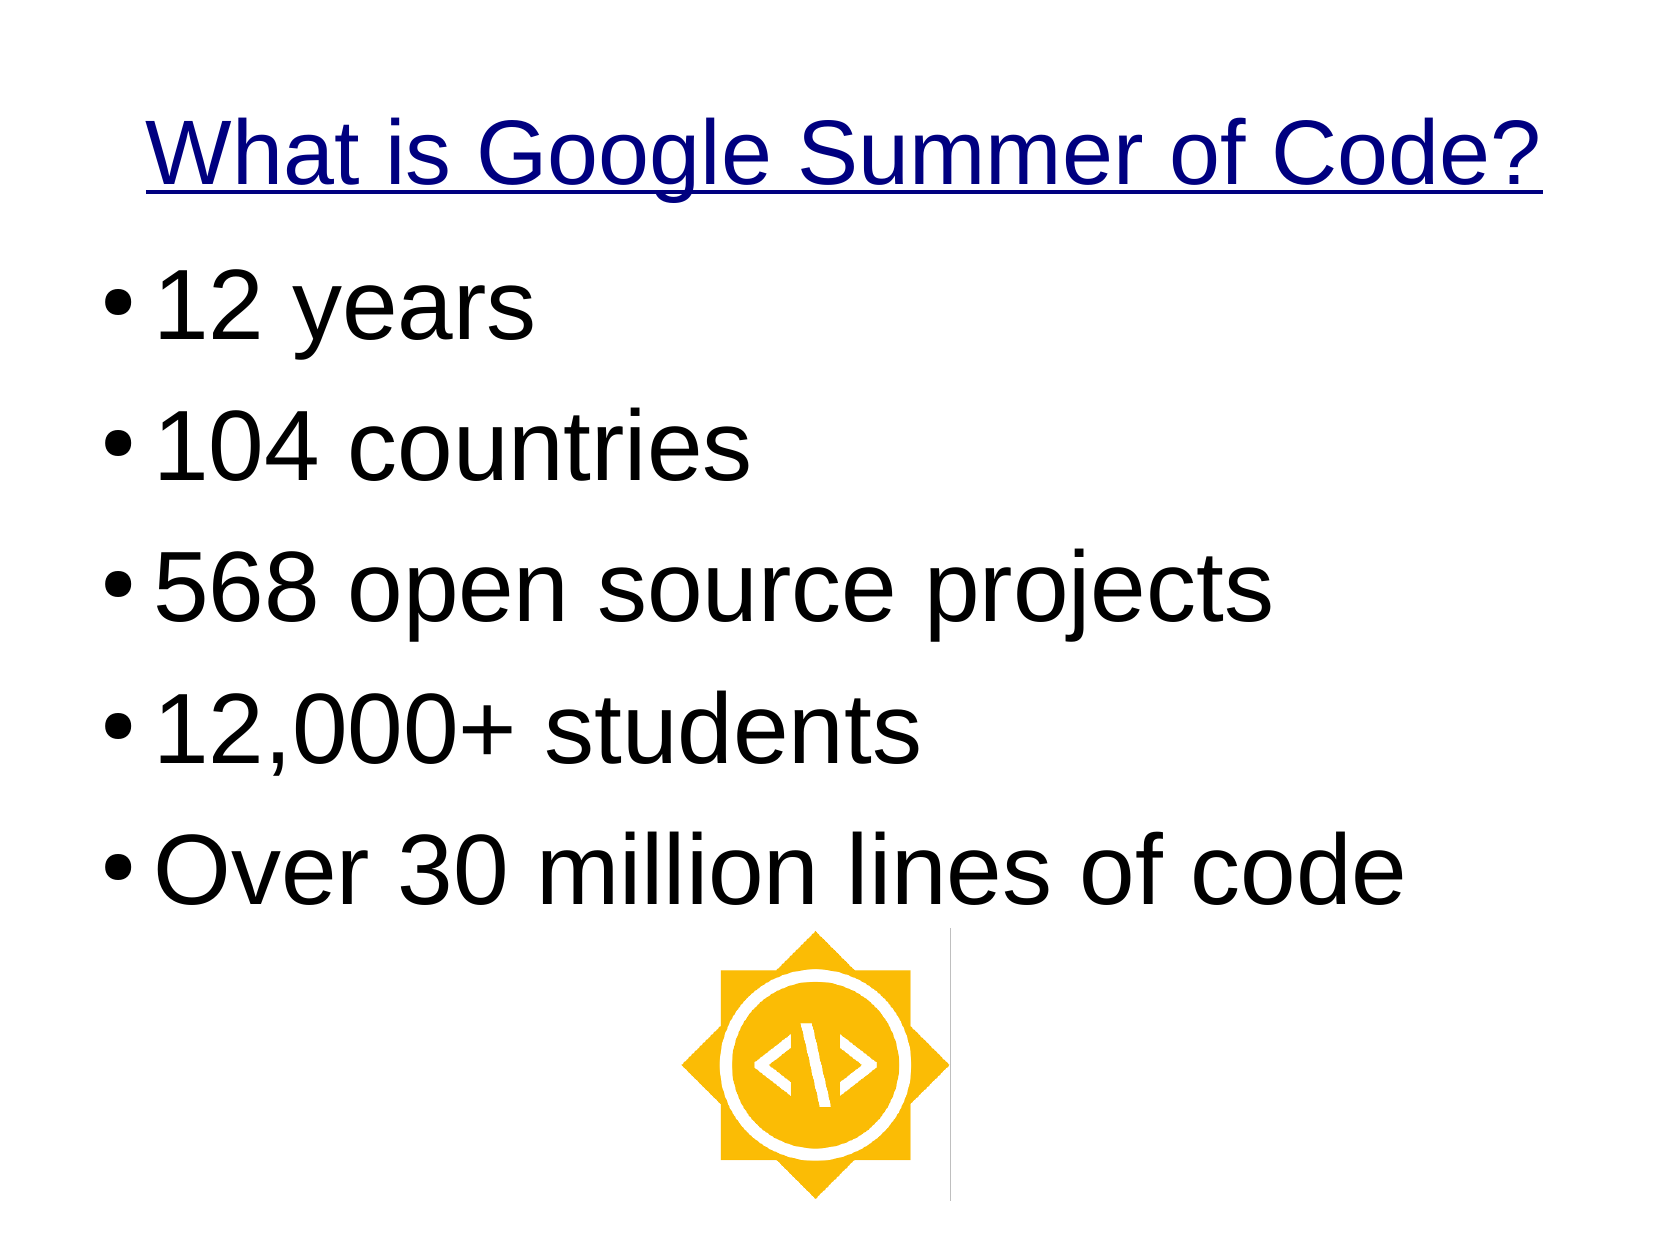

# What is Google Summer of Code?
12 years
104 countries
568 open source projects
12,000+ students
Over 30 million lines of code